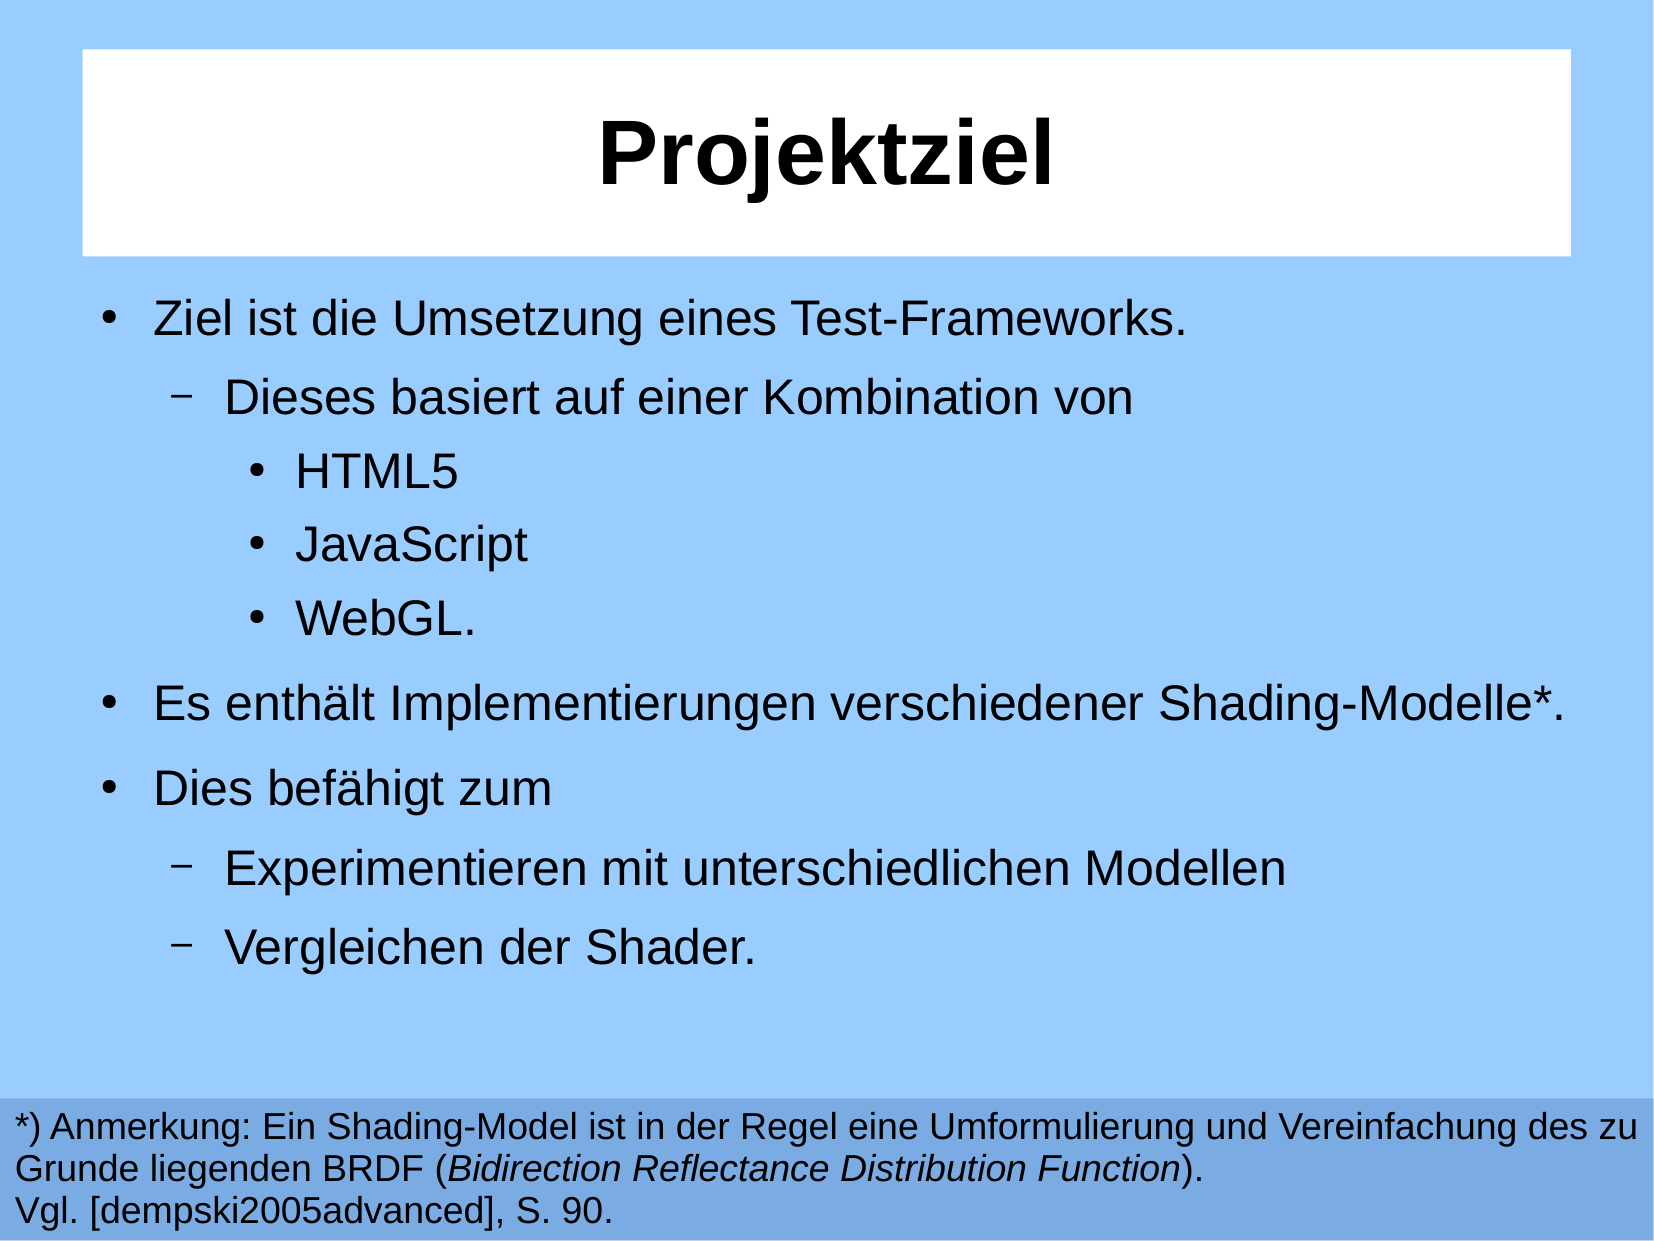

# Projektziel
Ziel ist die Umsetzung eines Test-Frameworks.
Dieses basiert auf einer Kombination von
HTML5
JavaScript
WebGL.
Es enthält Implementierungen verschiedener Shading-Modelle*.
Dies befähigt zum
Experimentieren mit unterschiedlichen Modellen
Vergleichen der Shader.
*) Anmerkung: Ein Shading-Model ist in der Regel eine Umformulierung und Vereinfachung des zu Grunde liegenden BRDF (Bidirection Reflectance Distribution Function).
Vgl. [dempski2005advanced], S. 90.